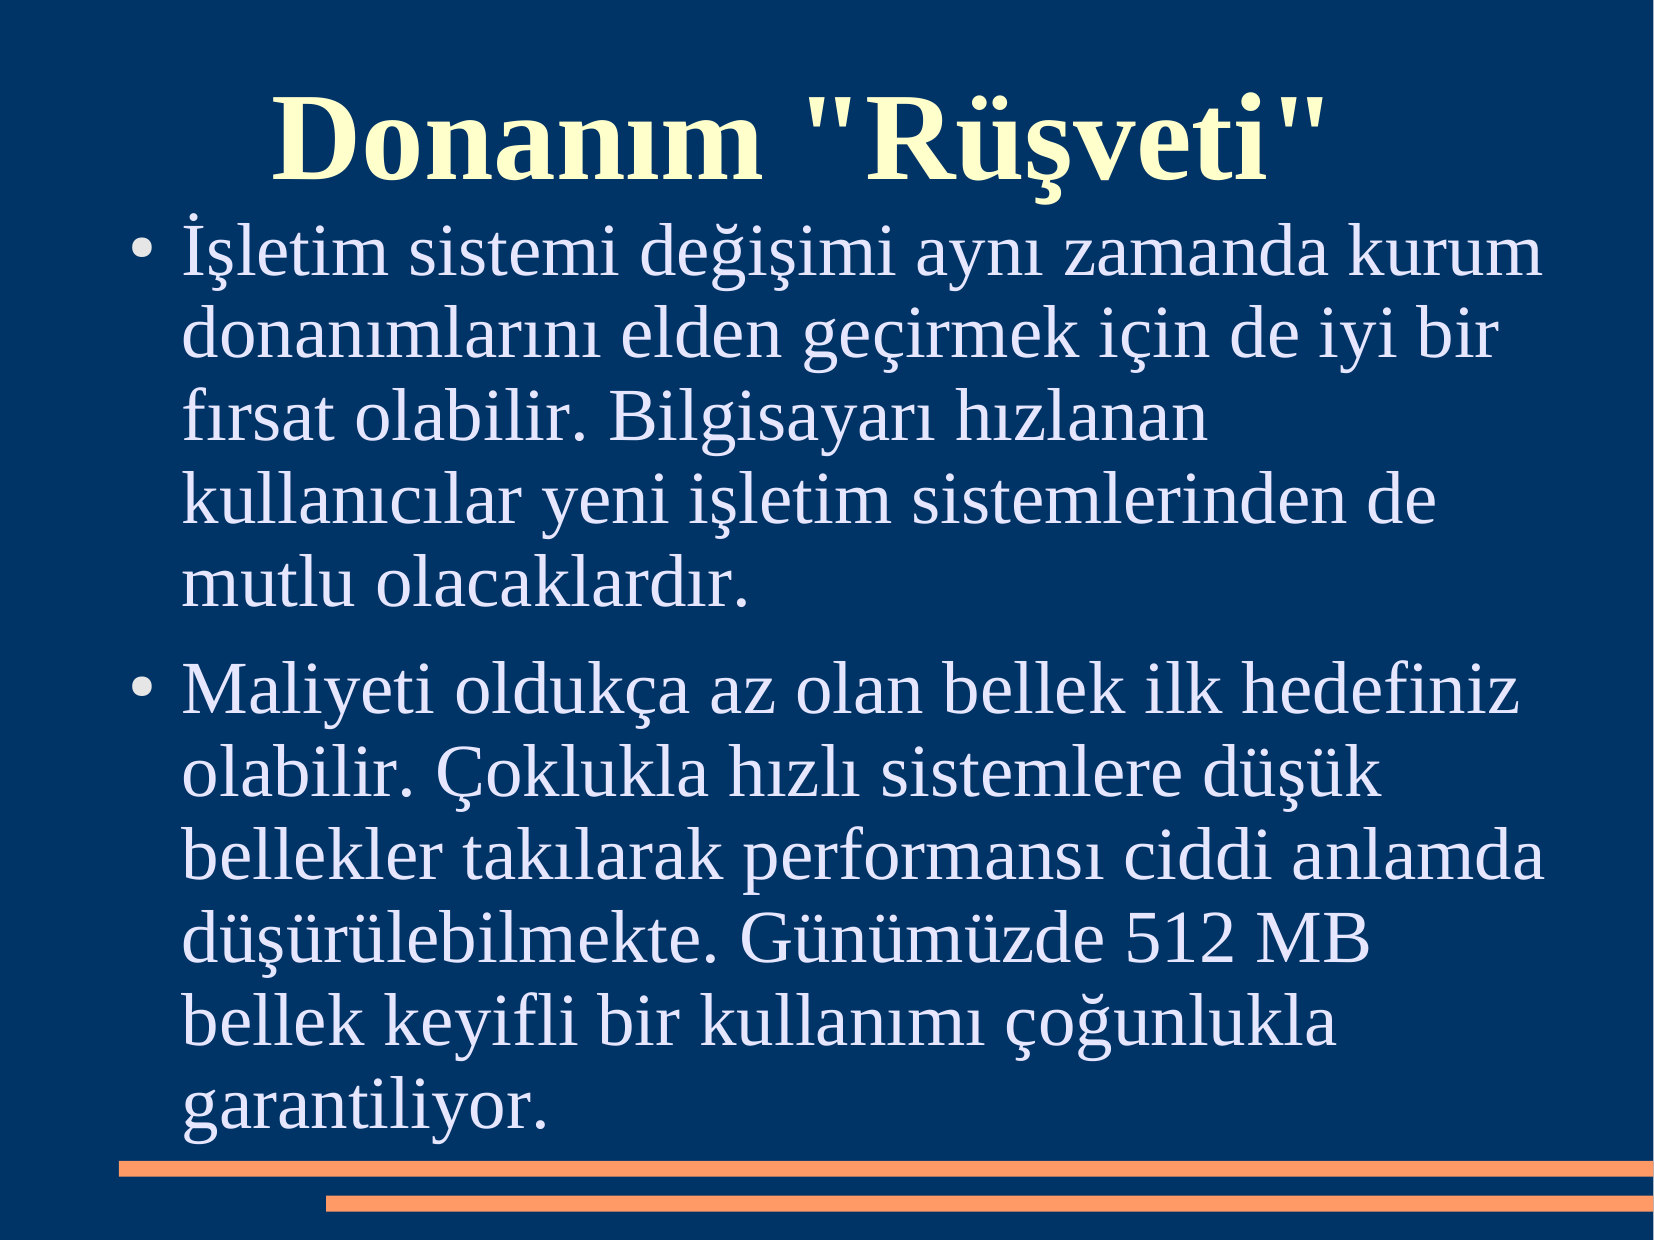

# Donanım "Rüşveti"
İşletim sistemi değişimi aynı zamanda kurum donanımlarını elden geçirmek için de iyi bir fırsat olabilir. Bilgisayarı hızlanan kullanıcılar yeni işletim sistemlerinden de mutlu olacaklardır.
Maliyeti oldukça az olan bellek ilk hedefiniz olabilir. Çoklukla hızlı sistemlere düşük bellekler takılarak performansı ciddi anlamda düşürülebilmekte. Günümüzde 512 MB bellek keyifli bir kullanımı çoğunlukla garantiliyor.